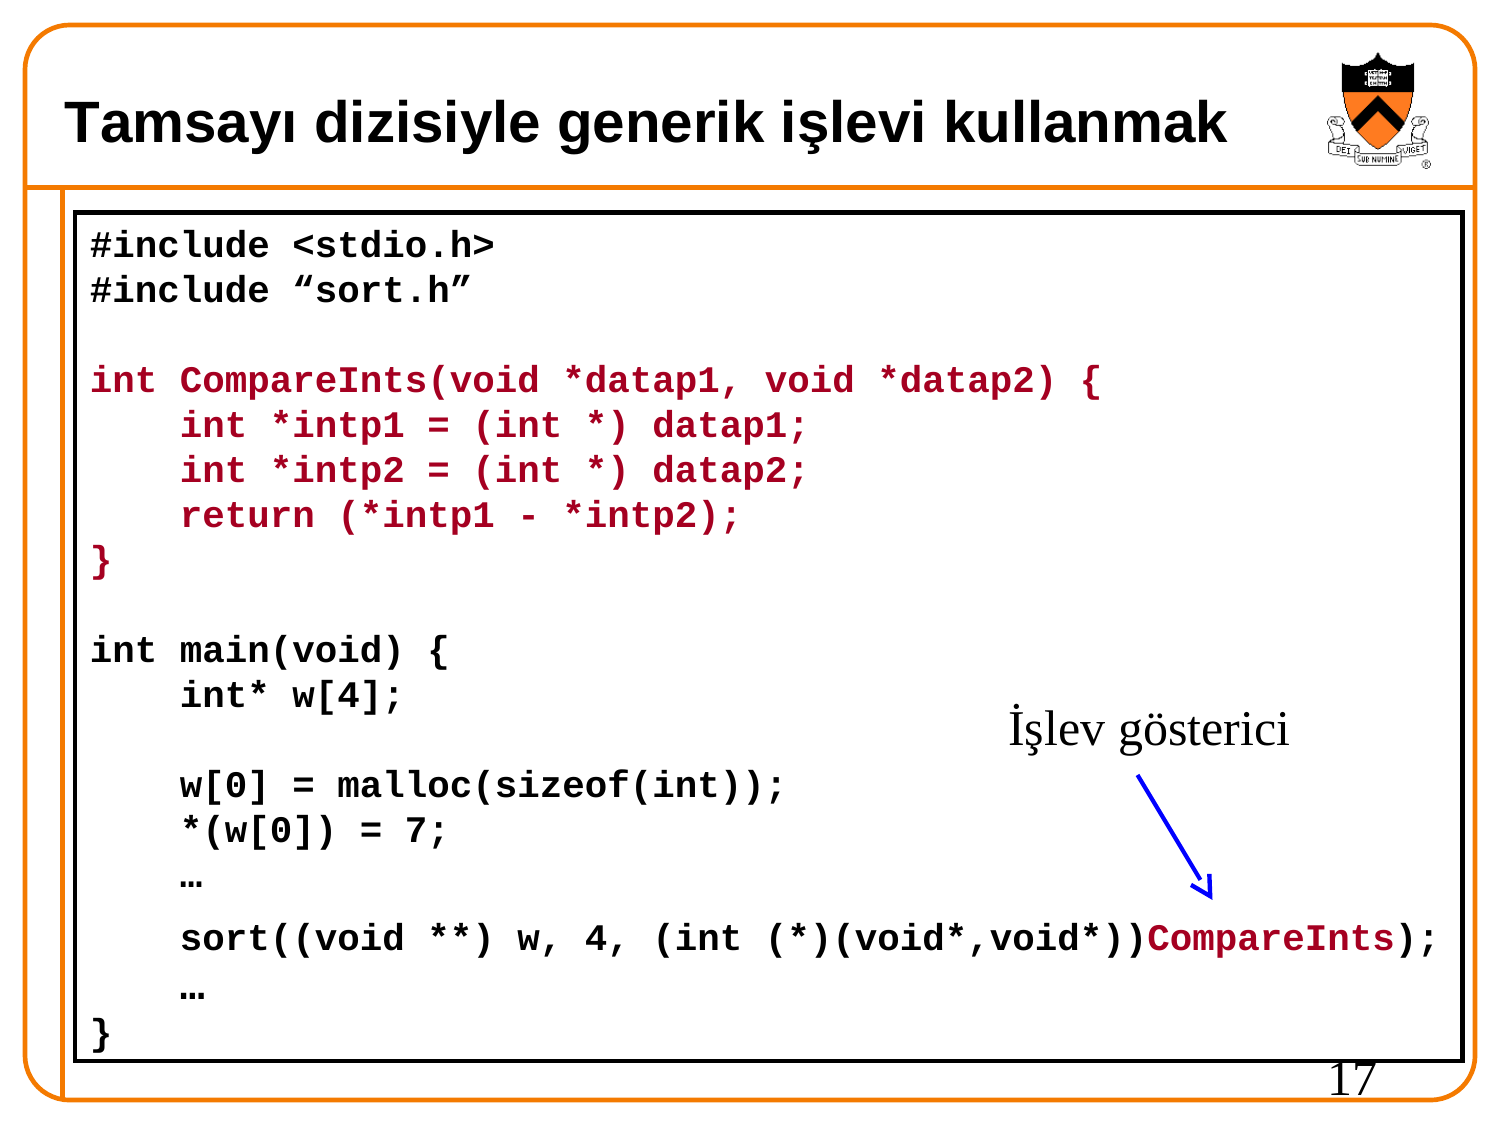

# Tamsayı dizisiyle generik işlevi kullanmak
#include <stdio.h>
#include “sort.h”
int CompareInts(void *datap1, void *datap2) {
 int *intp1 = (int *) datap1;
 int *intp2 = (int *) datap2;
 return (*intp1 - *intp2);
}
int main(void) {
 int* w[4];
 w[0] = malloc(sizeof(int));
 *(w[0]) = 7;
 …
 sort((void **) w, 4, (int (*)(void*,void*))CompareInts);
 …
}
İşlev gösterici
17